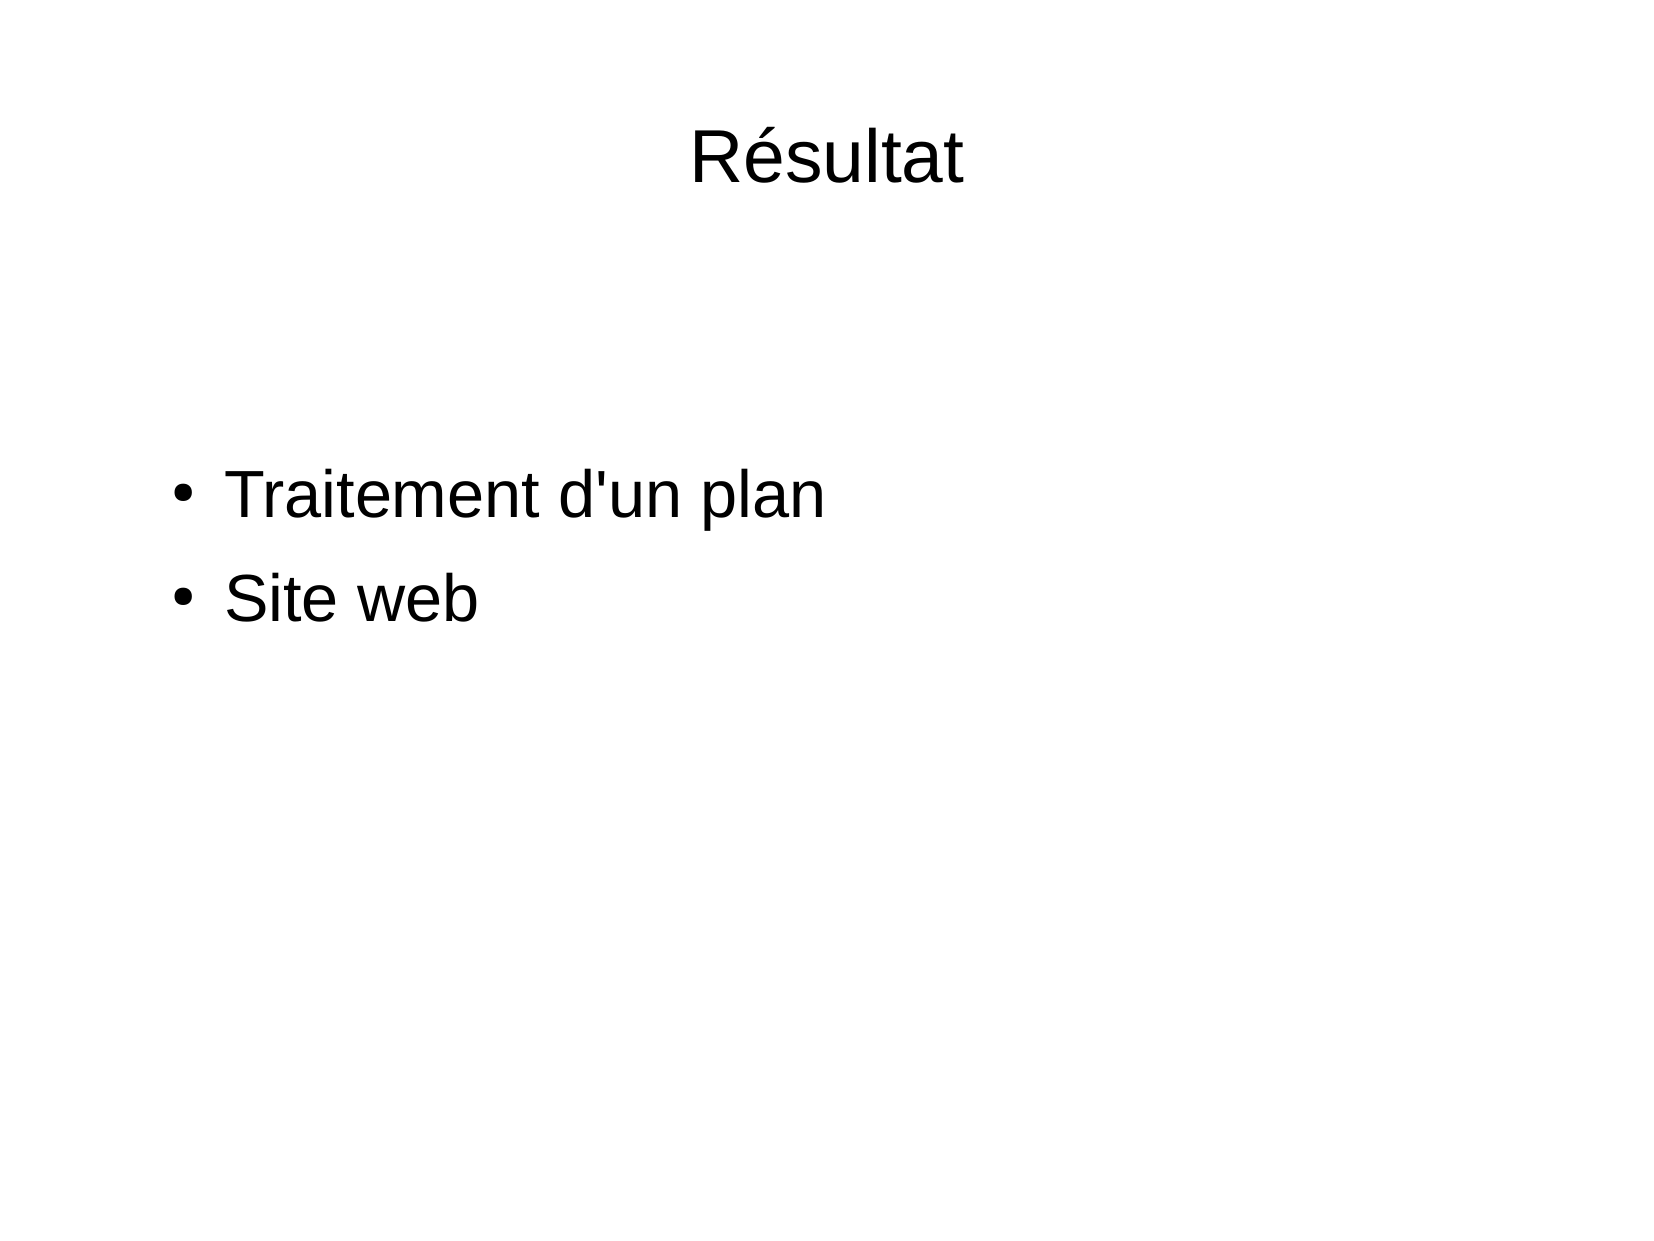

Résultat
# Traitement d'un plan
Site web